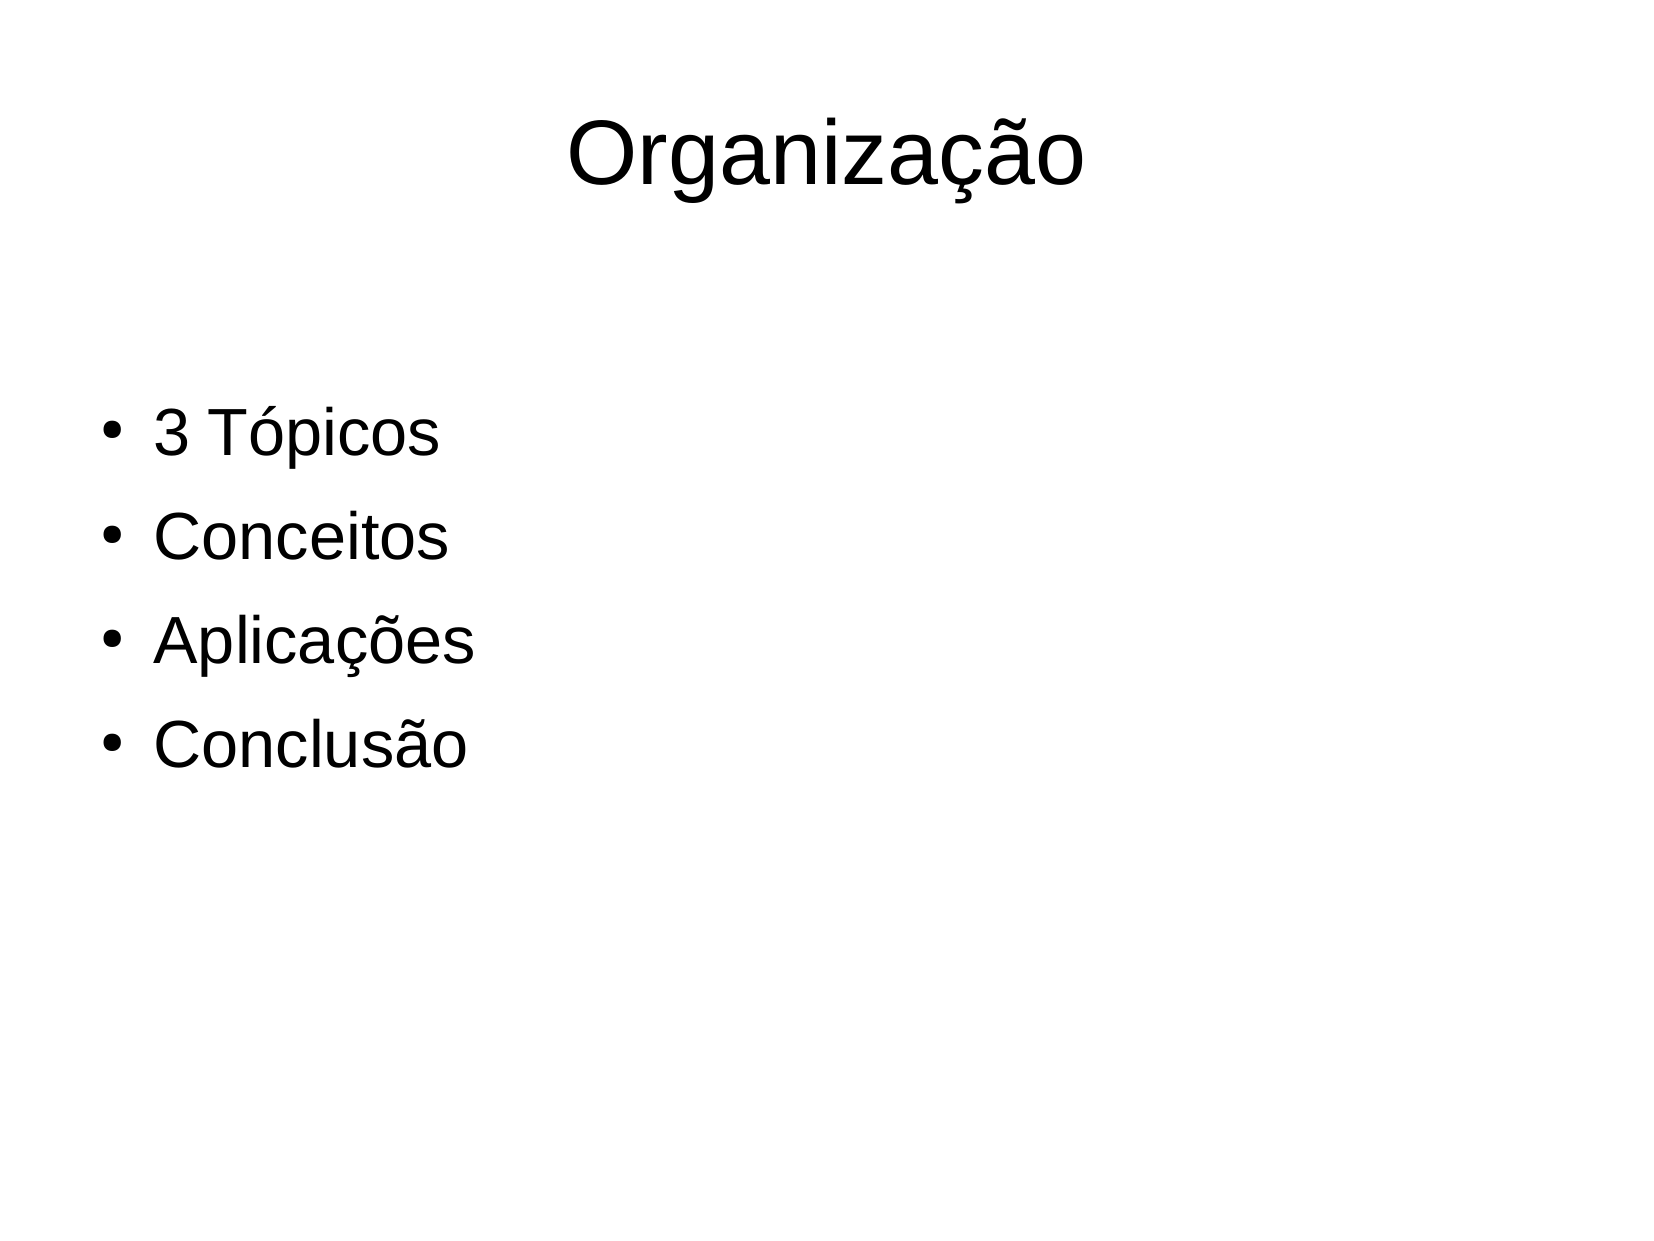

# Organização
3 Tópicos
Conceitos
Aplicações
Conclusão